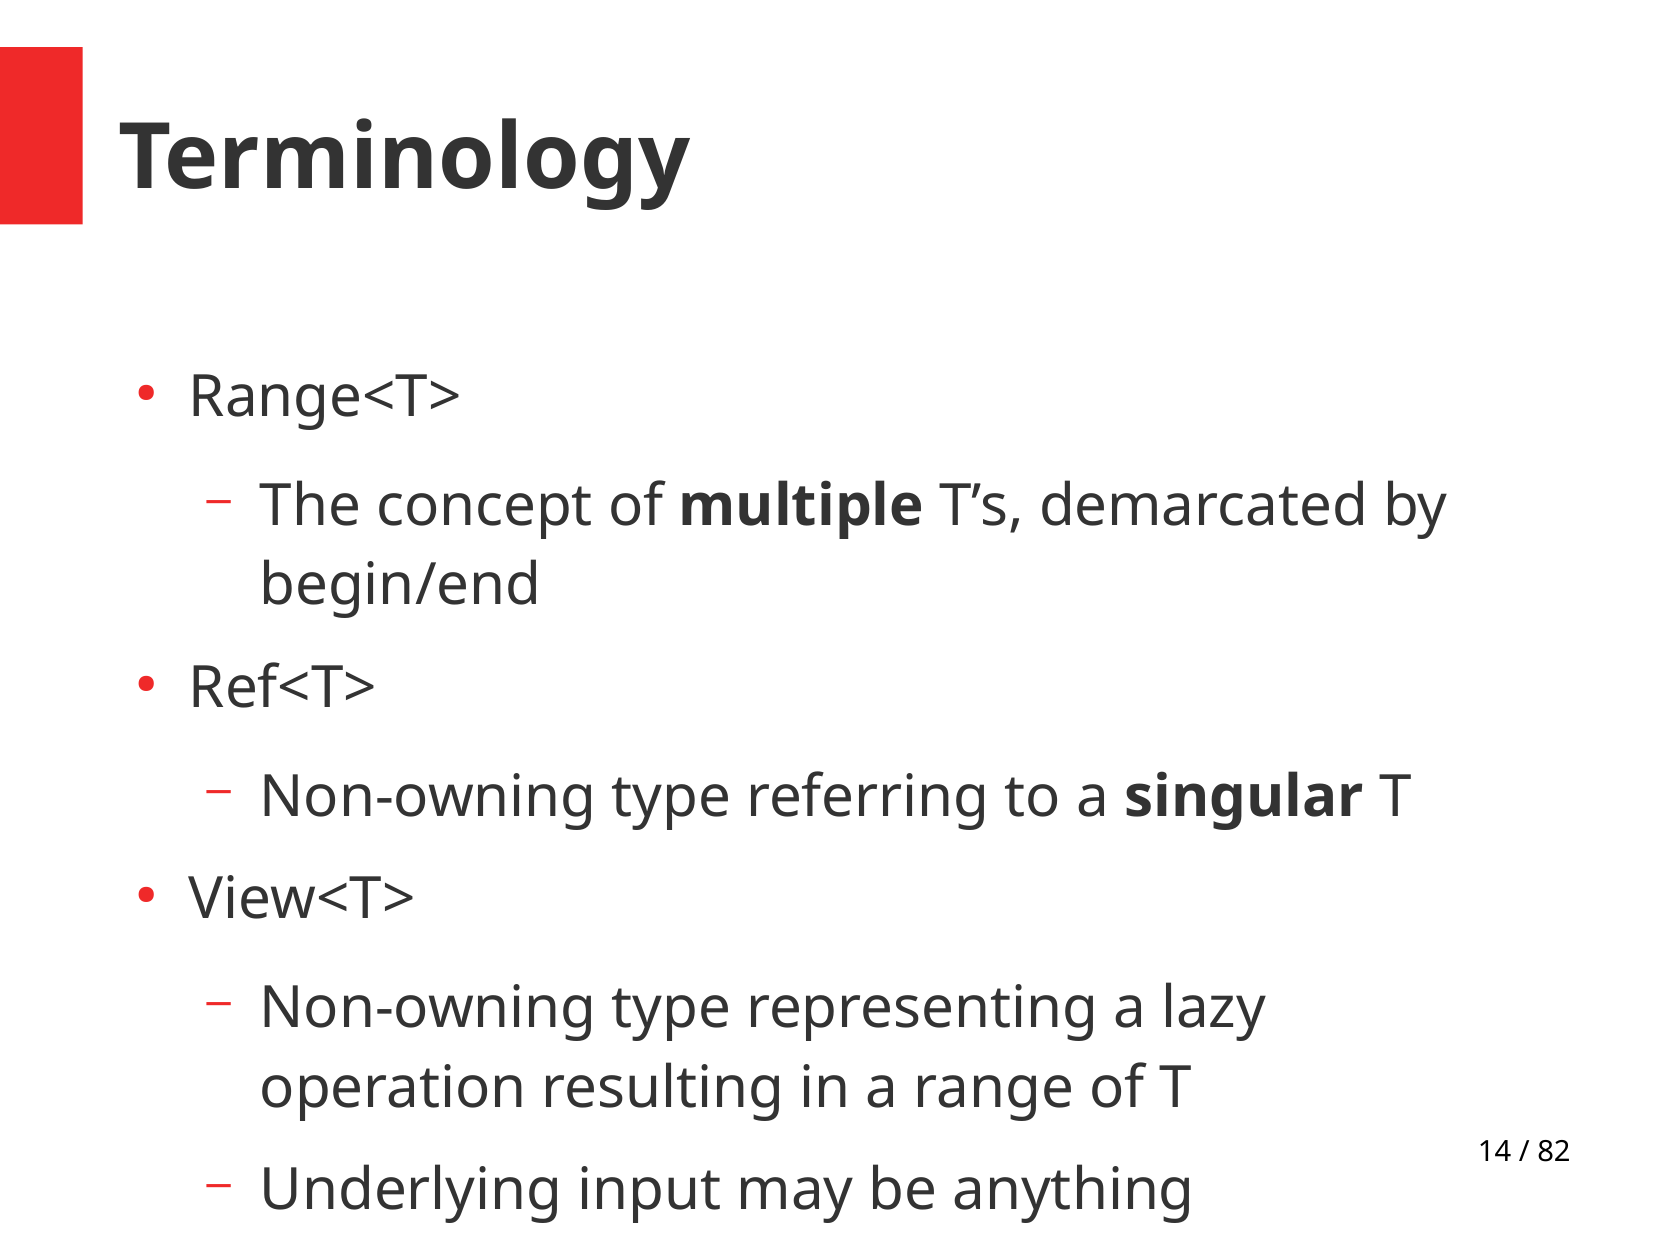

# Terminology
Range<T>
The concept of multiple T’s, demarcated by begin/end
Ref<T>
Non-owning type referring to a singular T
View<T>
Non-owning type representing a lazy operation resulting in a range of T
Underlying input may be anything
14